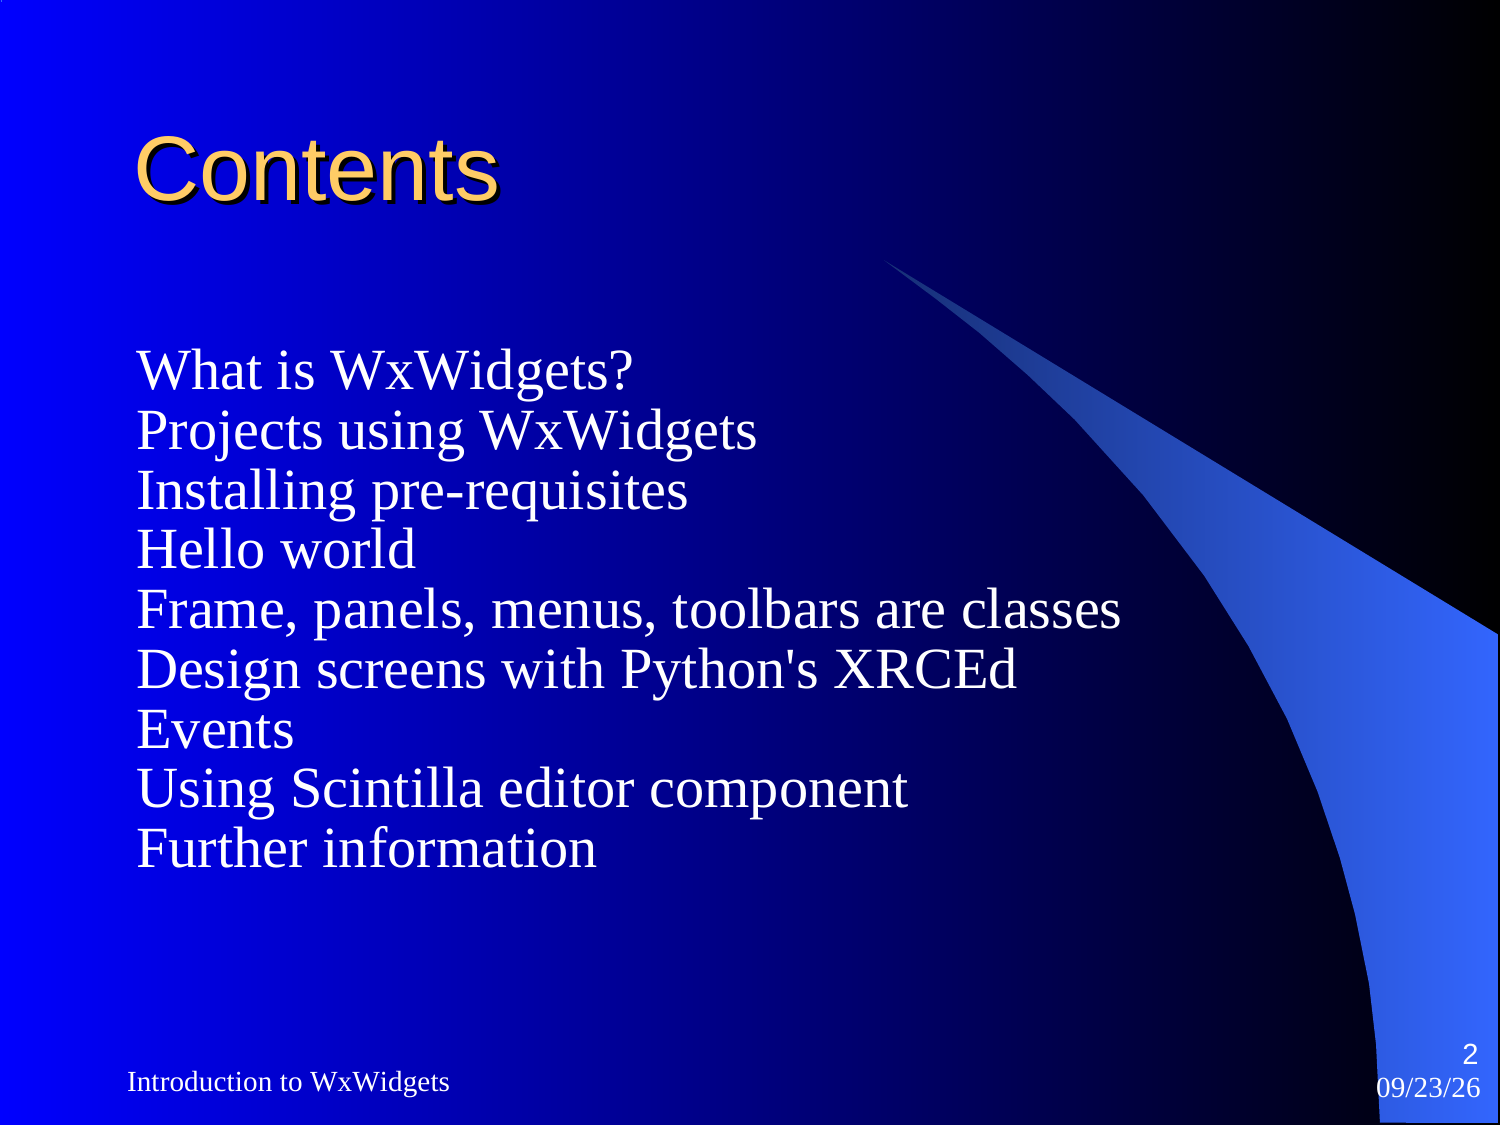

# Contents
What is WxWidgets?
Projects using WxWidgets
Installing pre-requisites
Hello world
Frame, panels, menus, toolbars are classes
Design screens with Python's XRCEd
Events
Using Scintilla editor component
Further information
2
Introduction to WxWidgets